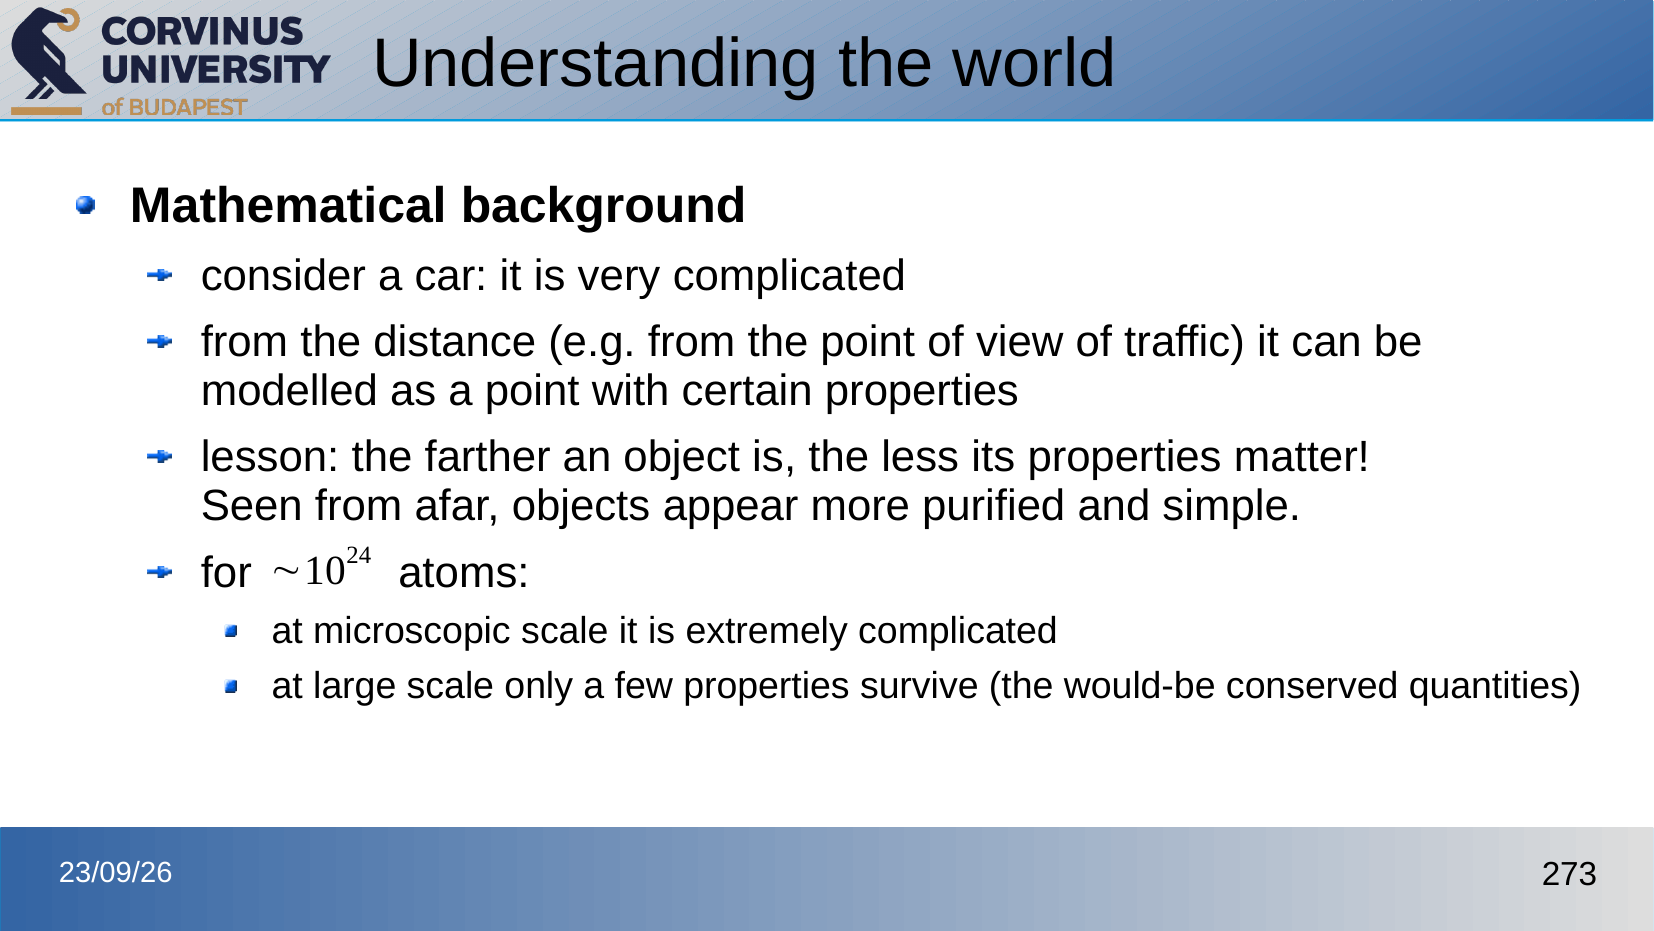

# Understanding the world
Mathematical background
consider a car: it is very complicated
from the distance (e.g. from the point of view of traffic) it can be modelled as a point with certain properties
lesson: the farther an object is, the less its properties matter!
Seen from afar, objects appear more purified and simple.
for atoms:
at microscopic scale it is extremely complicated
at large scale only a few properties survive (the would-be conserved quantities)